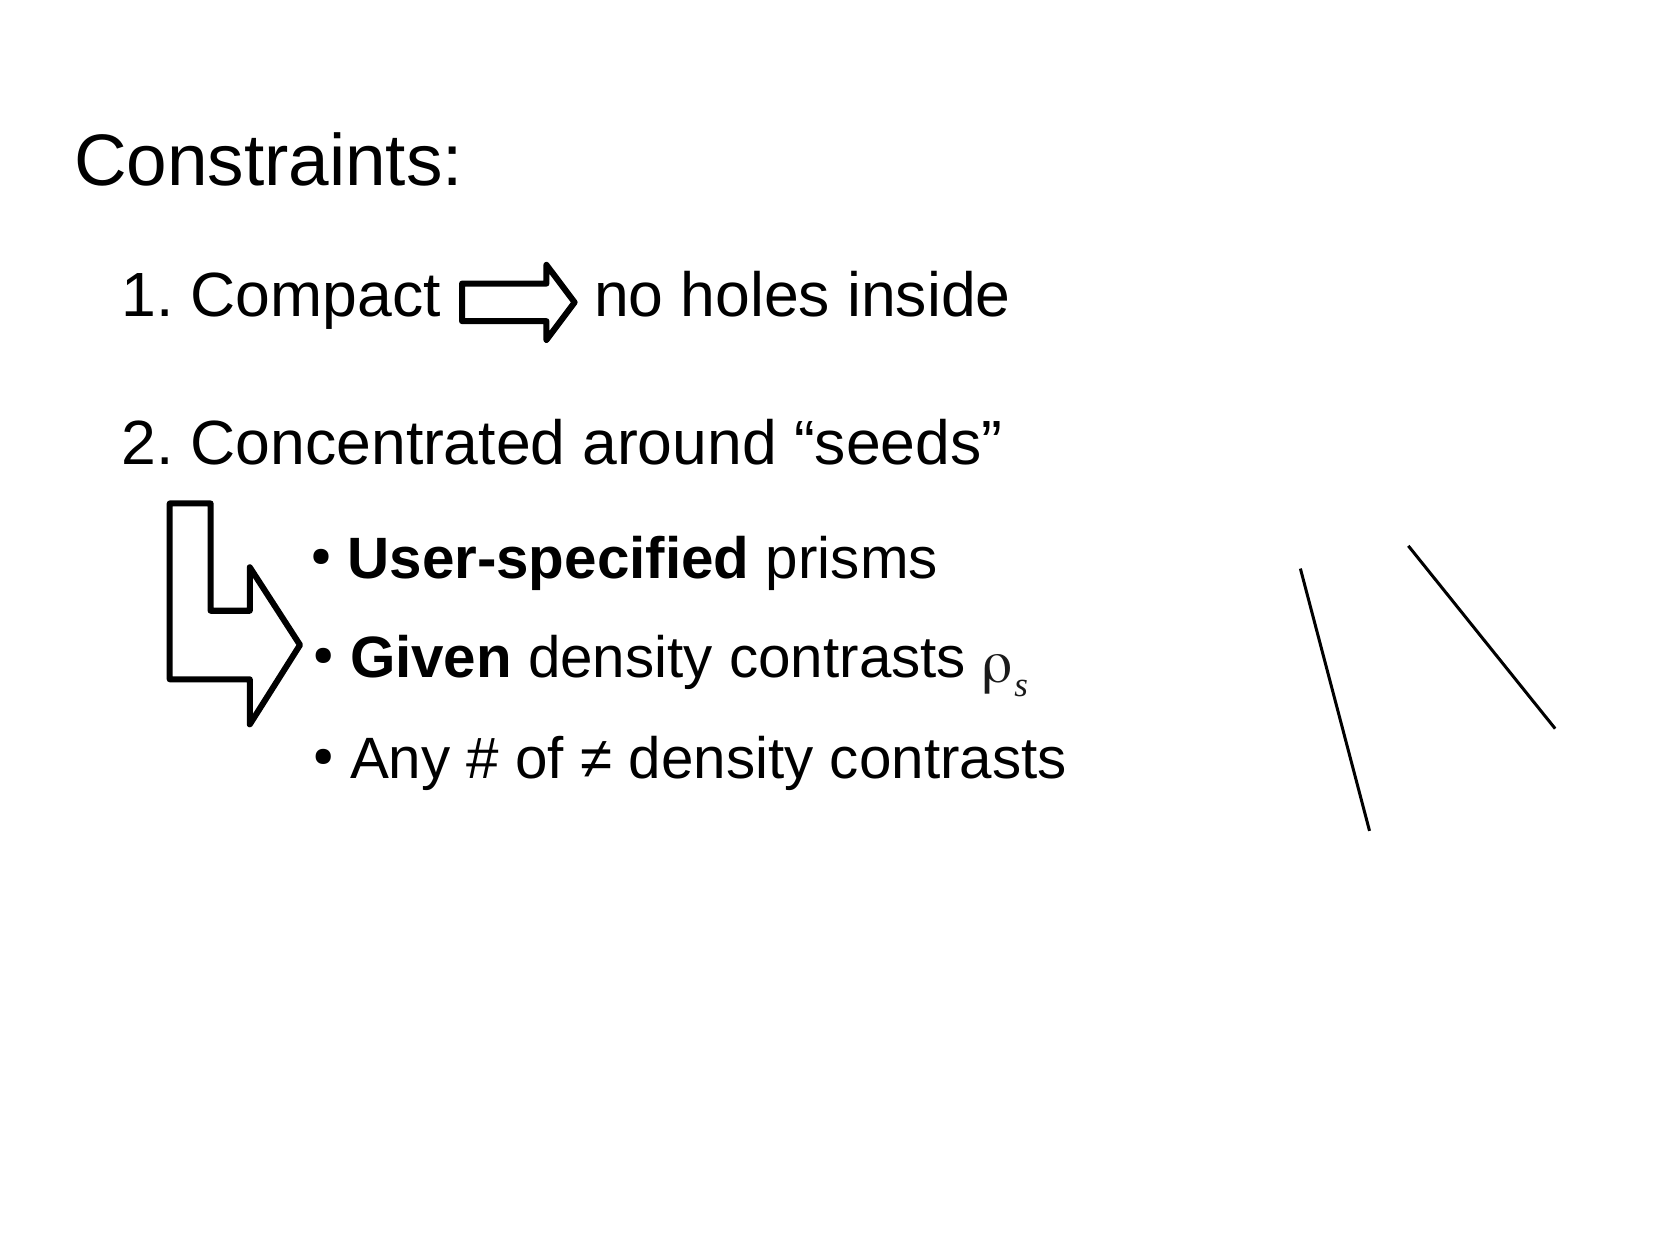

Constraints:
1. Compact
no holes inside
2. Concentrated around “seeds”
 User-specified prisms
 Given density contrasts
 Any # of ≠ density contrasts